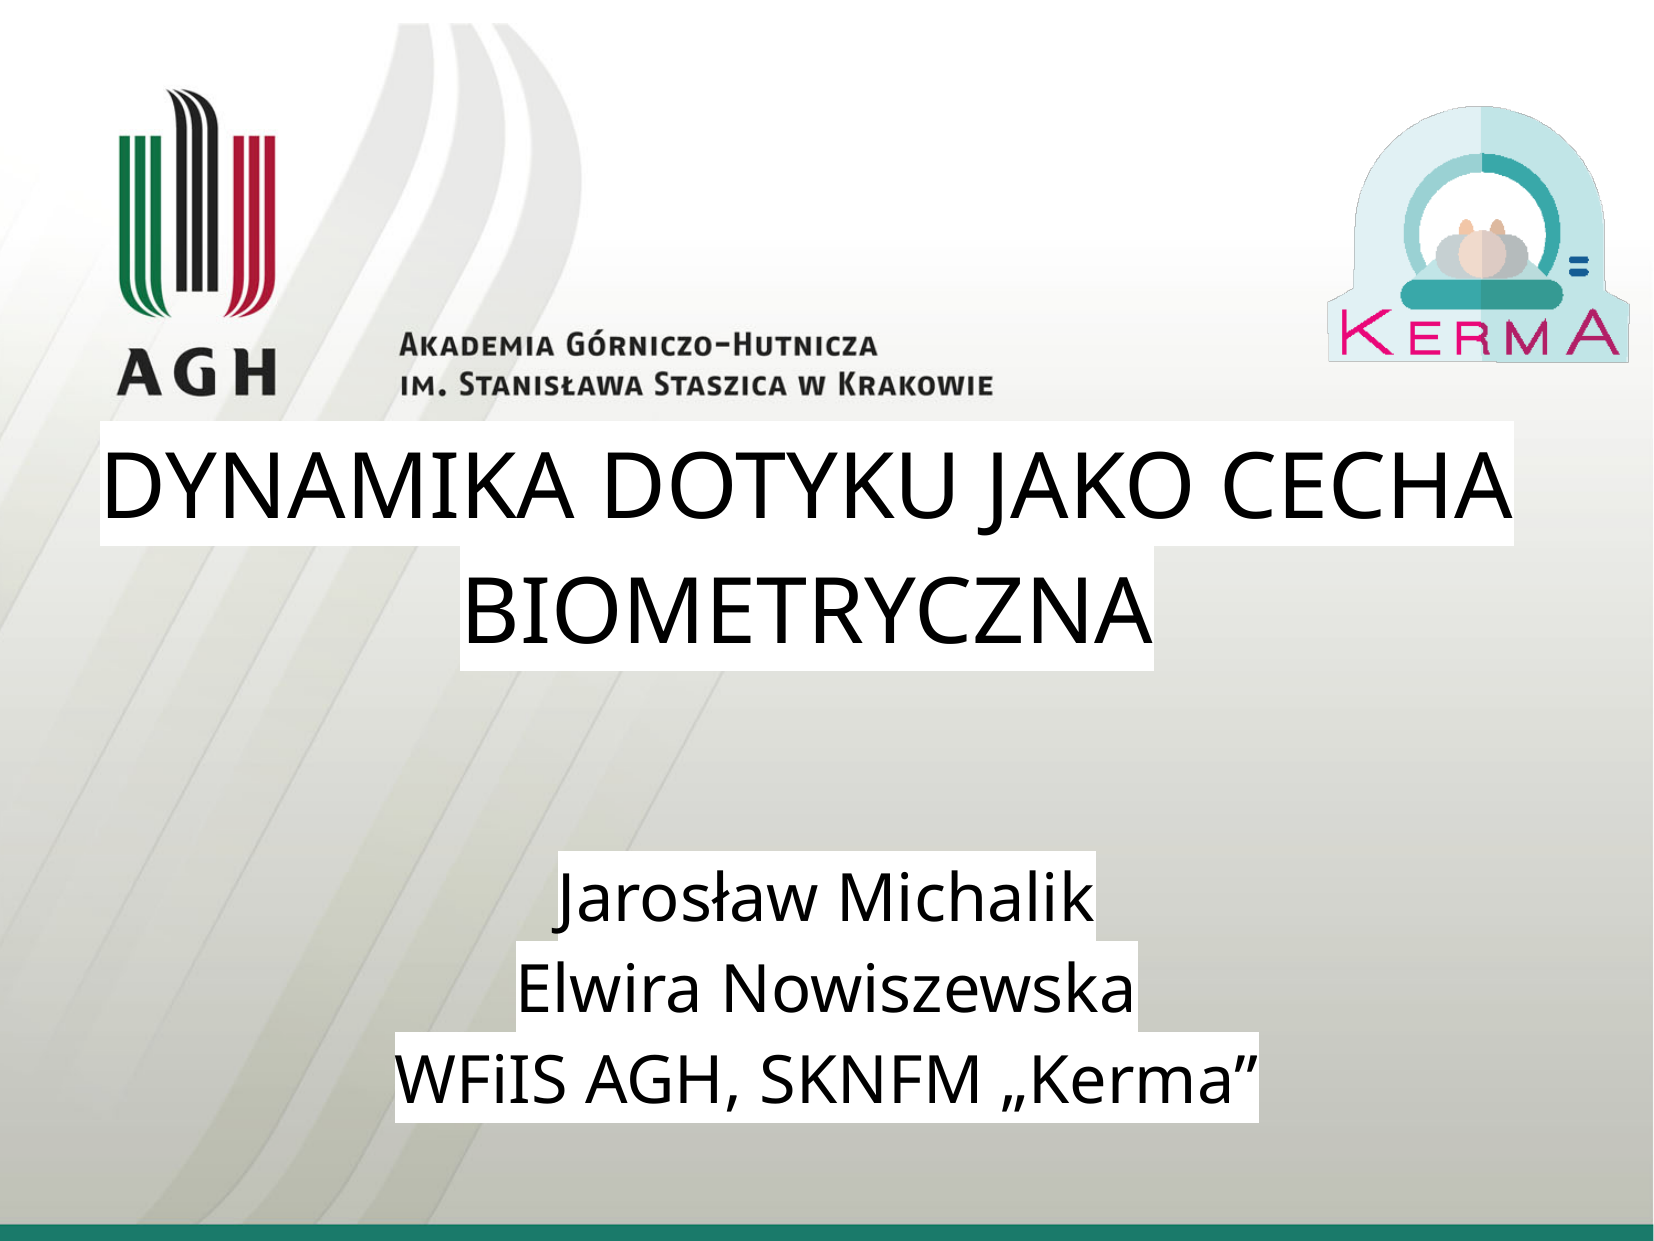

# DYNAMIKA DOTYKU JAKO CECHA BIOMETRYCZNA
Jarosław Michalik
Elwira Nowiszewska
WFiIS AGH, SKNFM „Kerma”